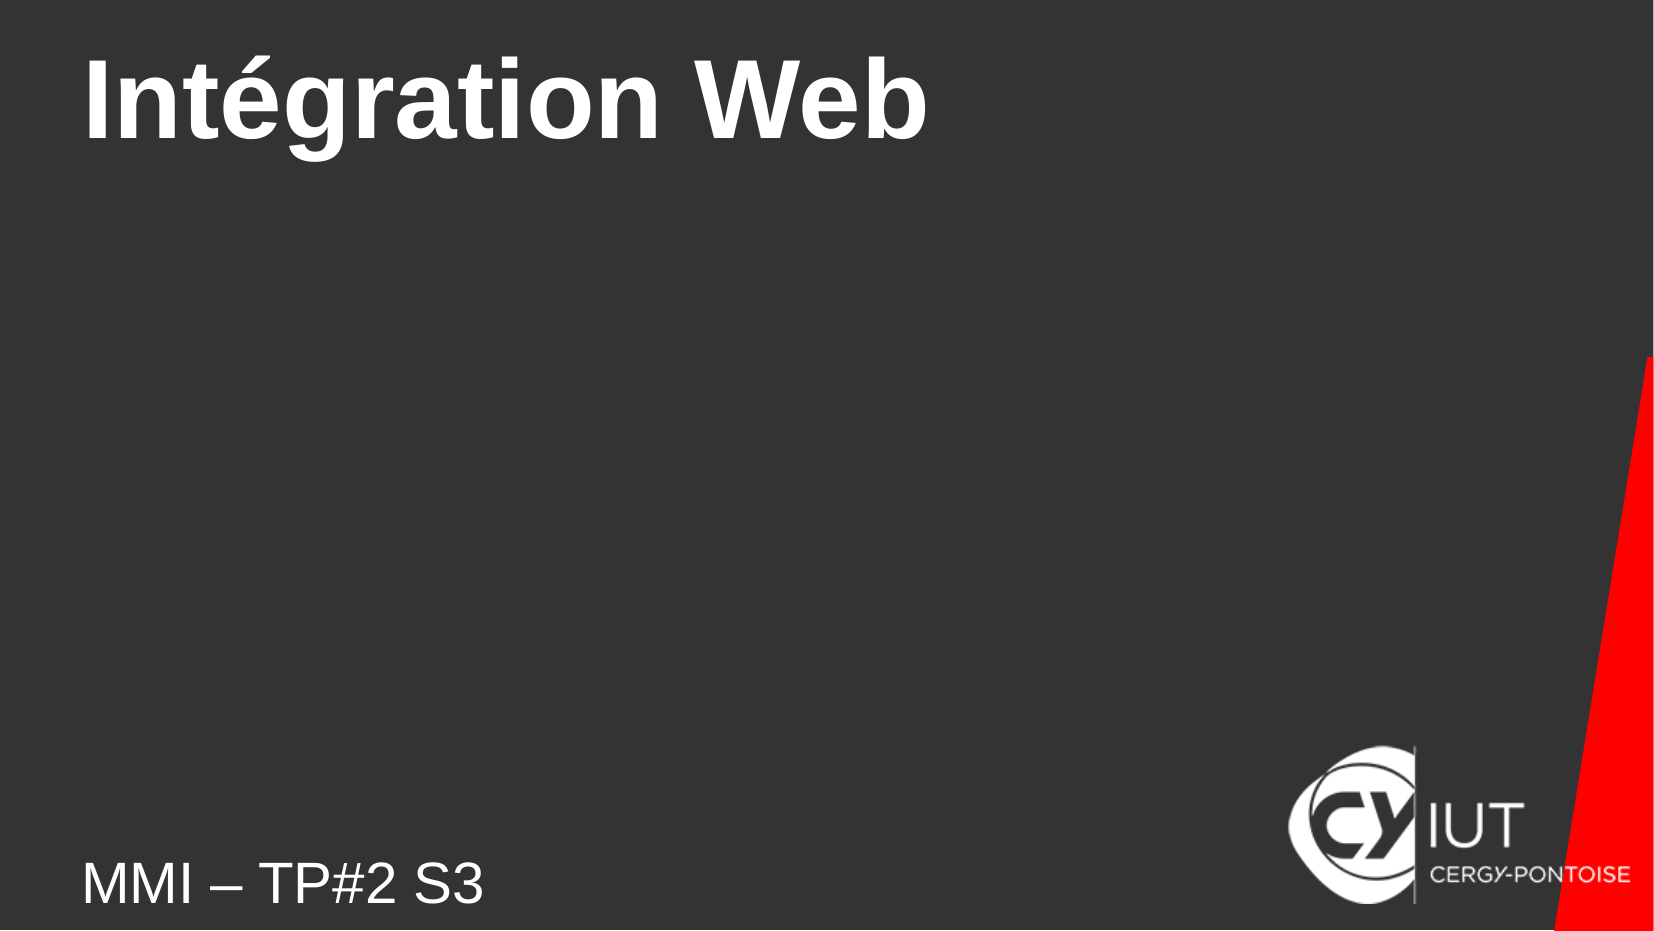

# Intégration Web
MMI – TP#2 S3